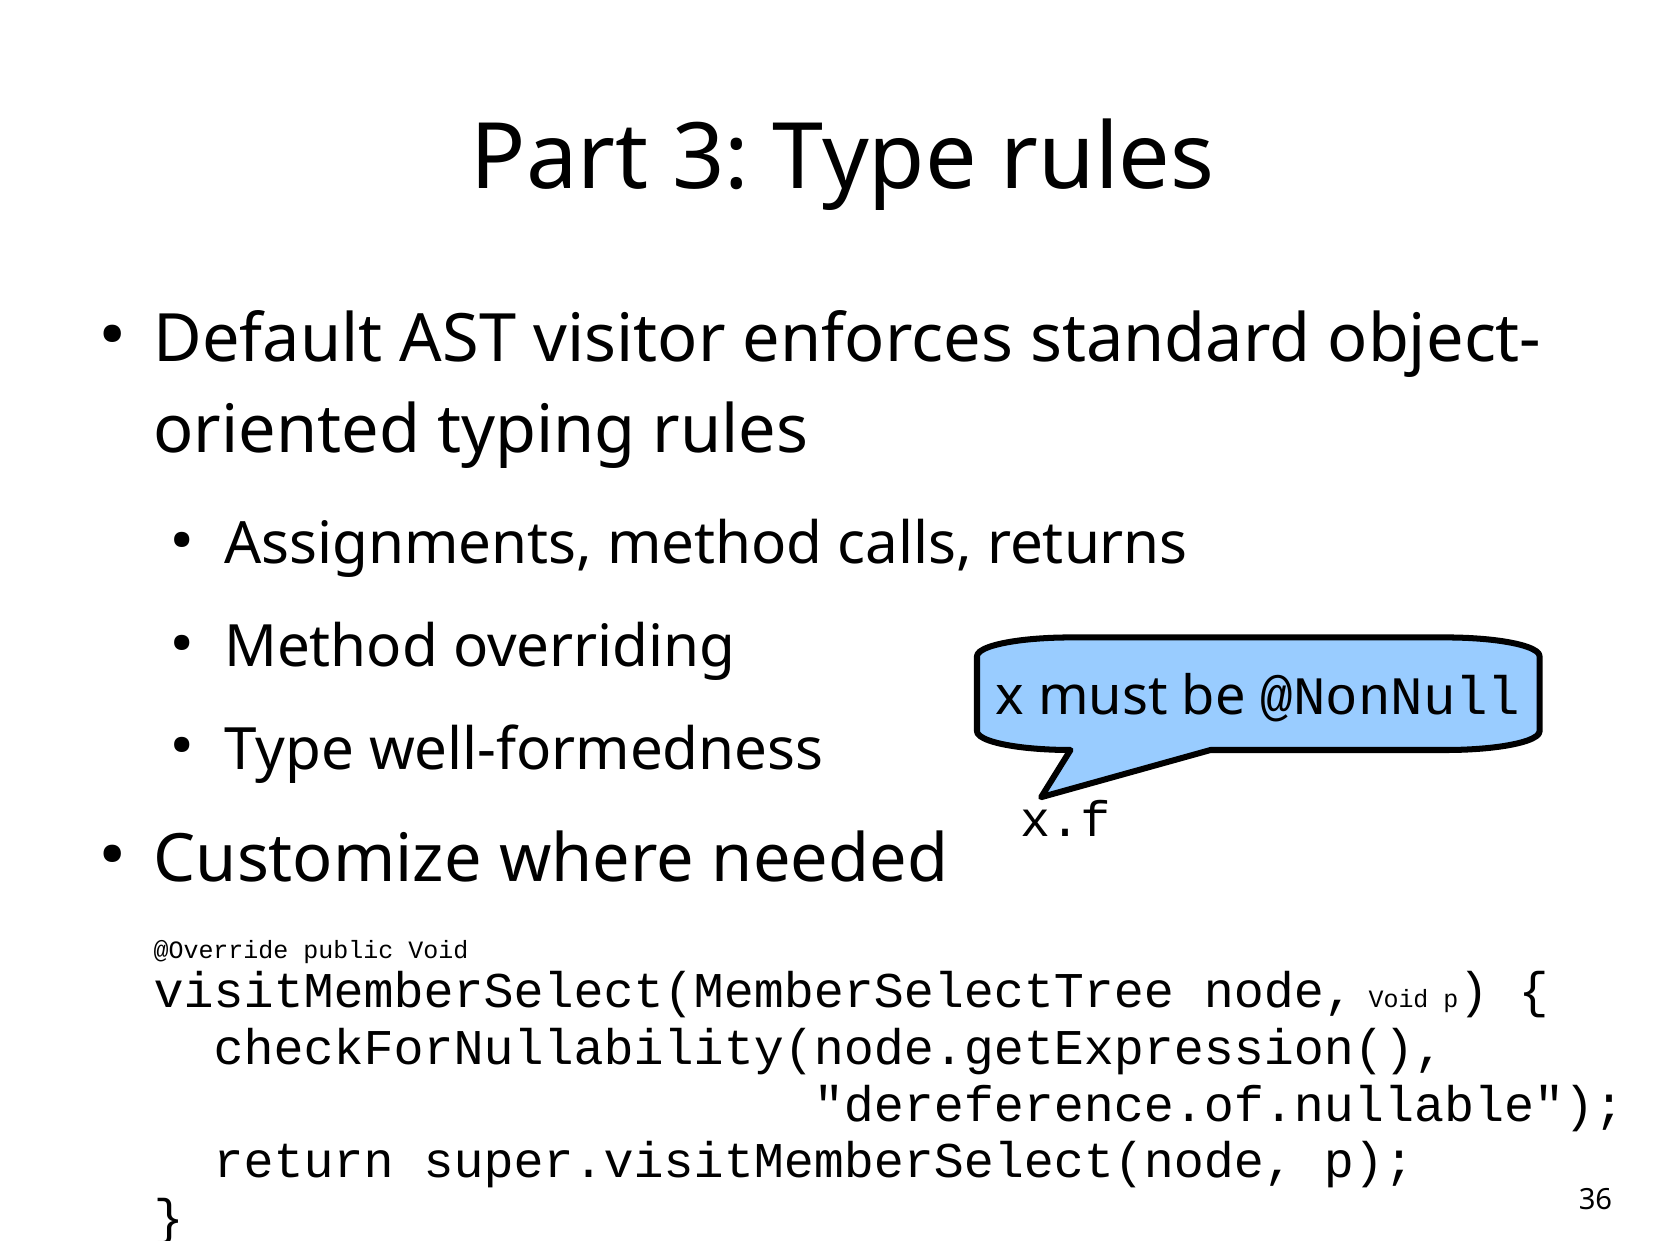

# Part 3: Type rules
Default AST visitor enforces standard object-oriented typing rules
Assignments, method calls, returns
Method overriding
Type well-formedness
Customize where needed
@Override public Void
visitMemberSelect(MemberSelectTree node, Void p) {
 checkForNullability(node.getExpression(),
 "dereference.of.nullable");
 return super.visitMemberSelect(node, p);
}
x must be @NonNull
x.f
36